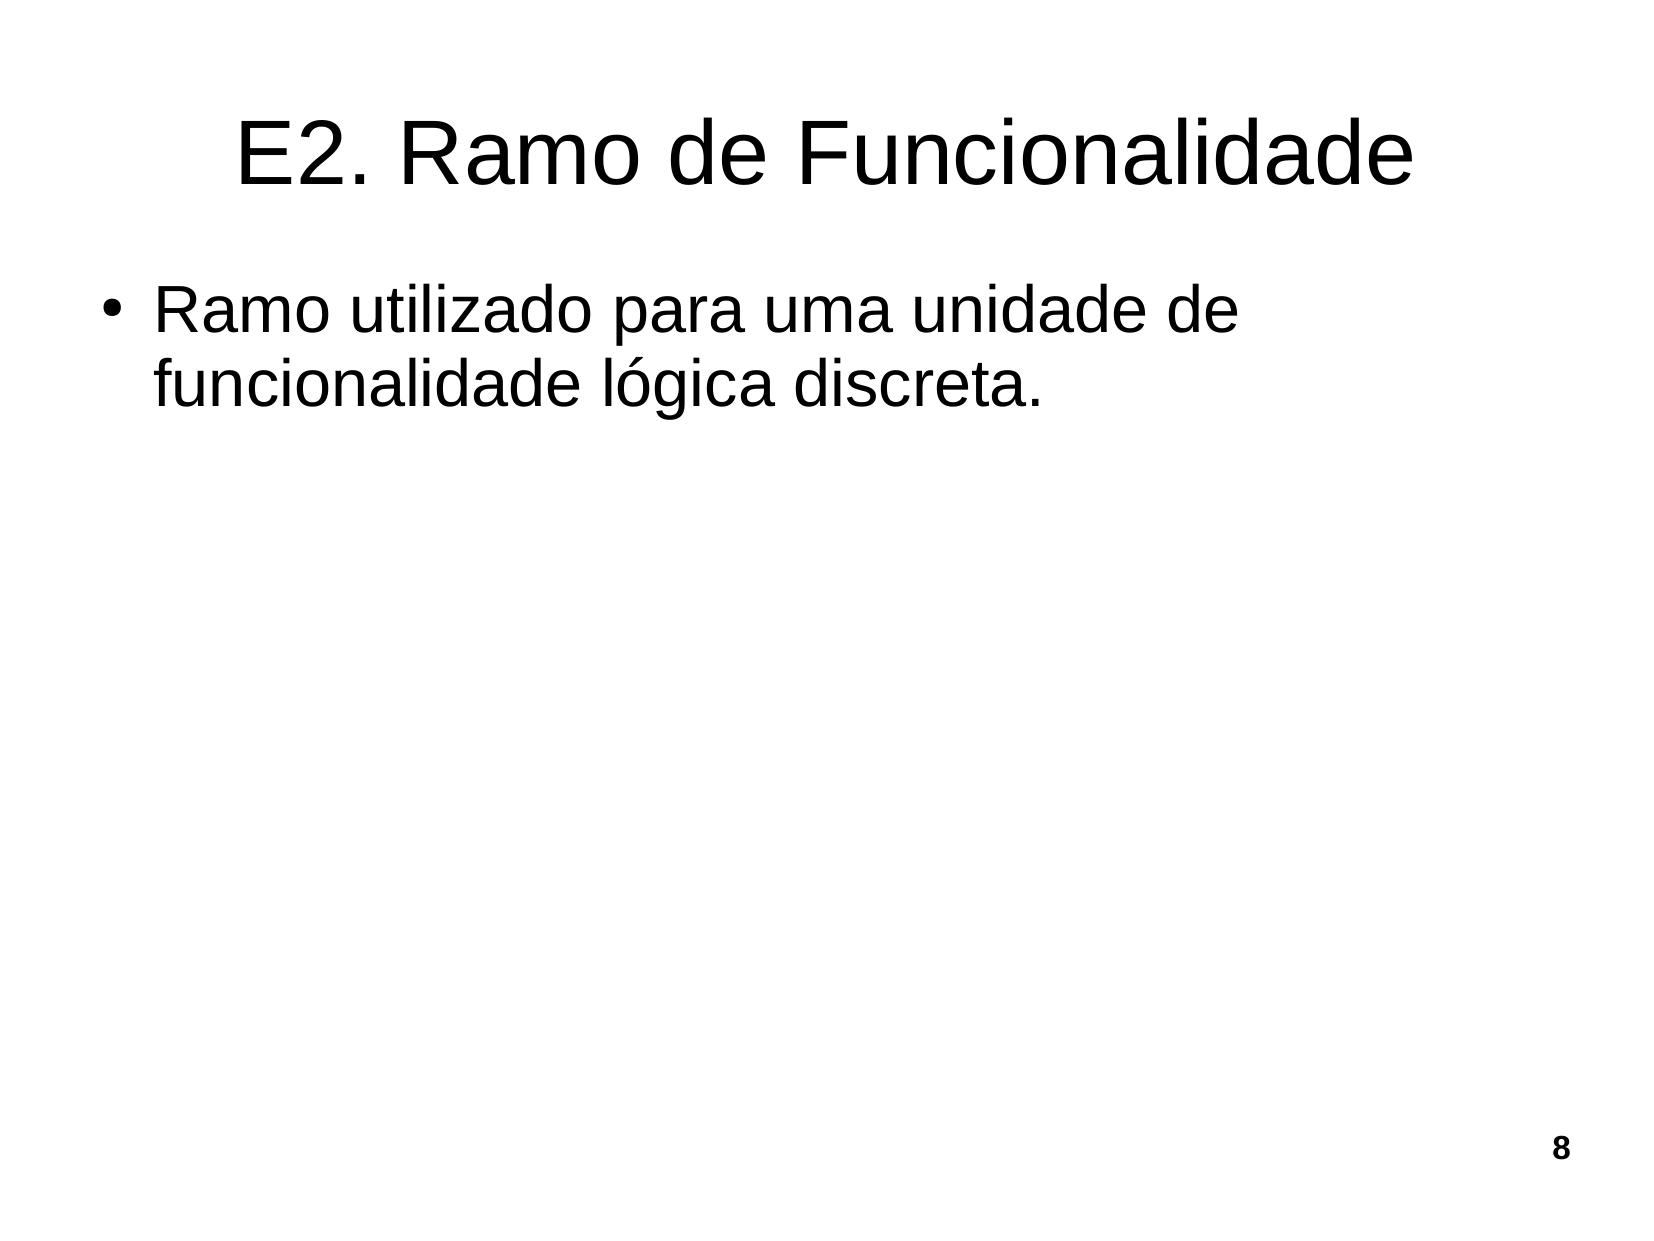

# E2. Ramo de Funcionalidade
Ramo utilizado para uma unidade de funcionalidade lógica discreta.
8